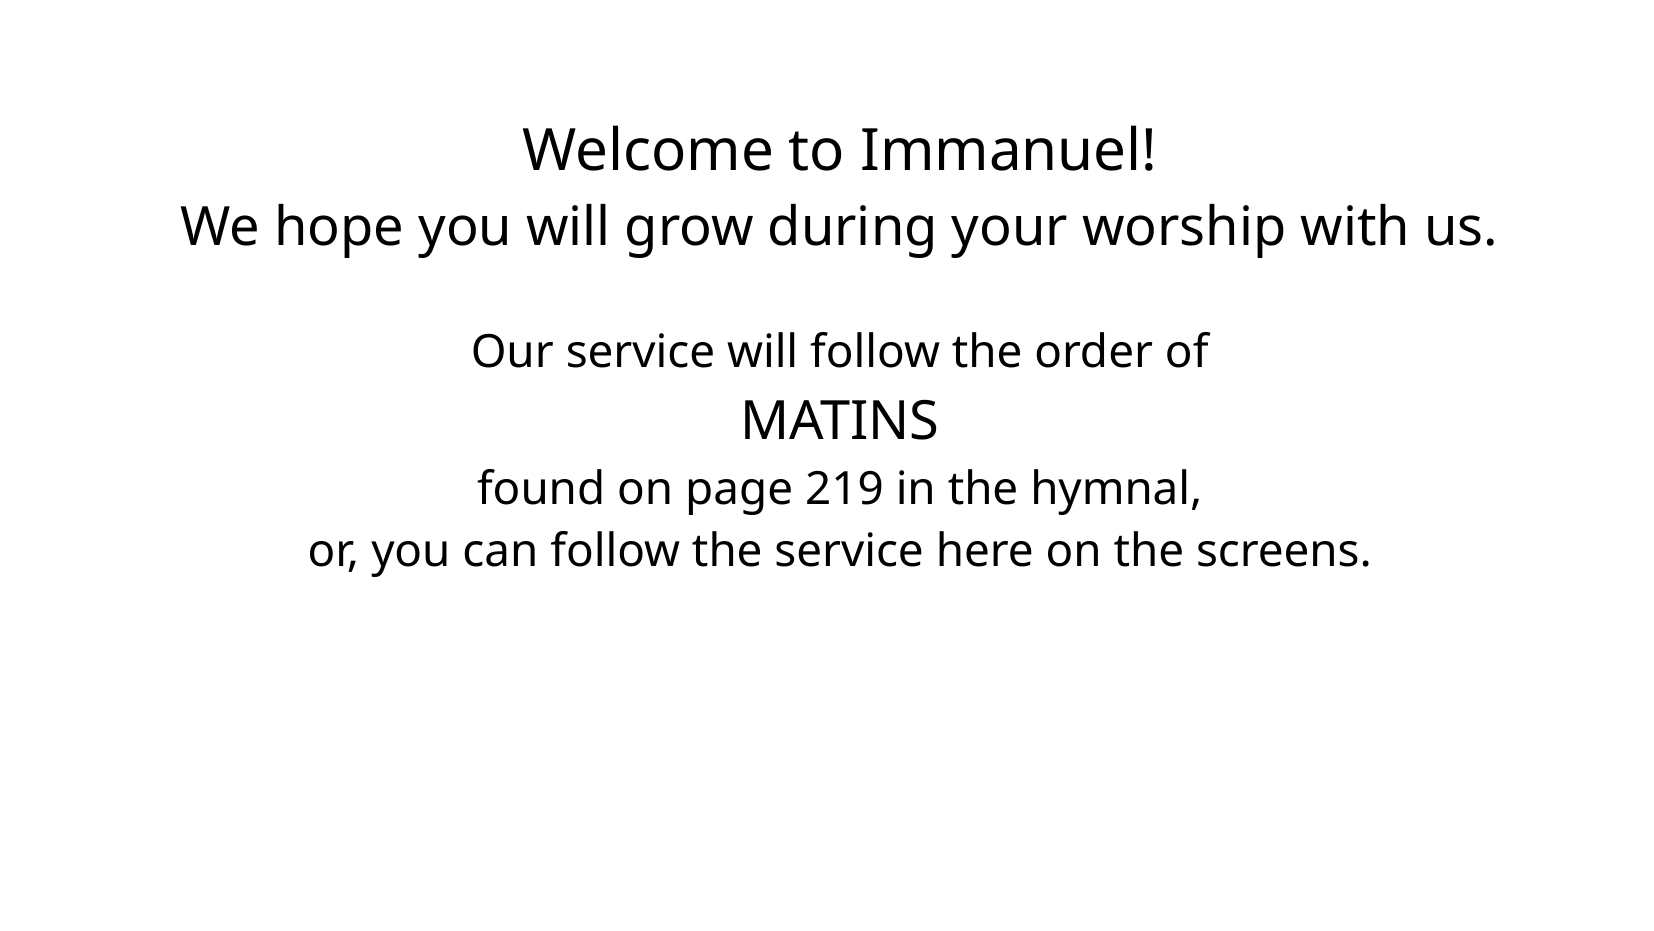

Welcome to Immanuel!
We hope you will grow during your worship with us.
Our service will follow the order of
MATINS
found on page 219 in the hymnal,
or, you can follow the service here on the screens.